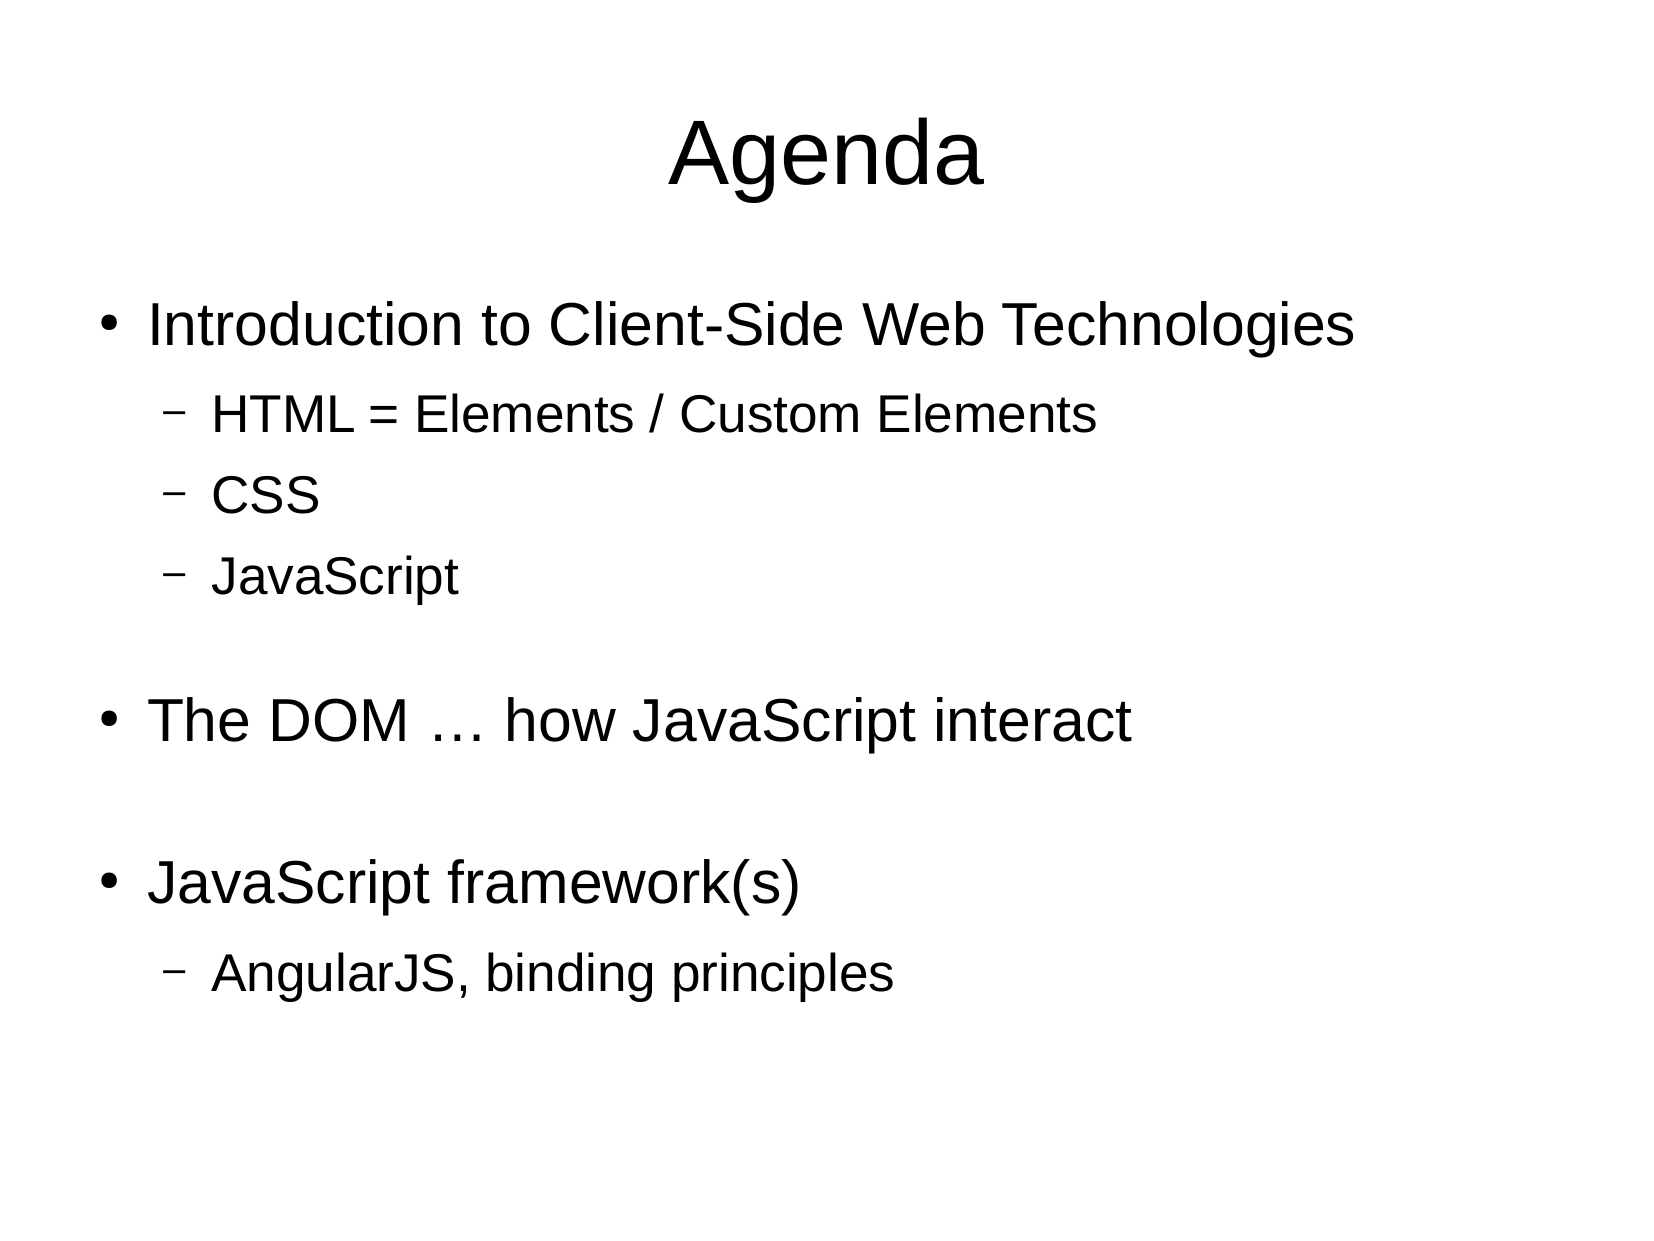

# Agenda
Introduction to Client-Side Web Technologies
HTML = Elements / Custom Elements
CSS
JavaScript
The DOM … how JavaScript interact
JavaScript framework(s)
AngularJS, binding principles